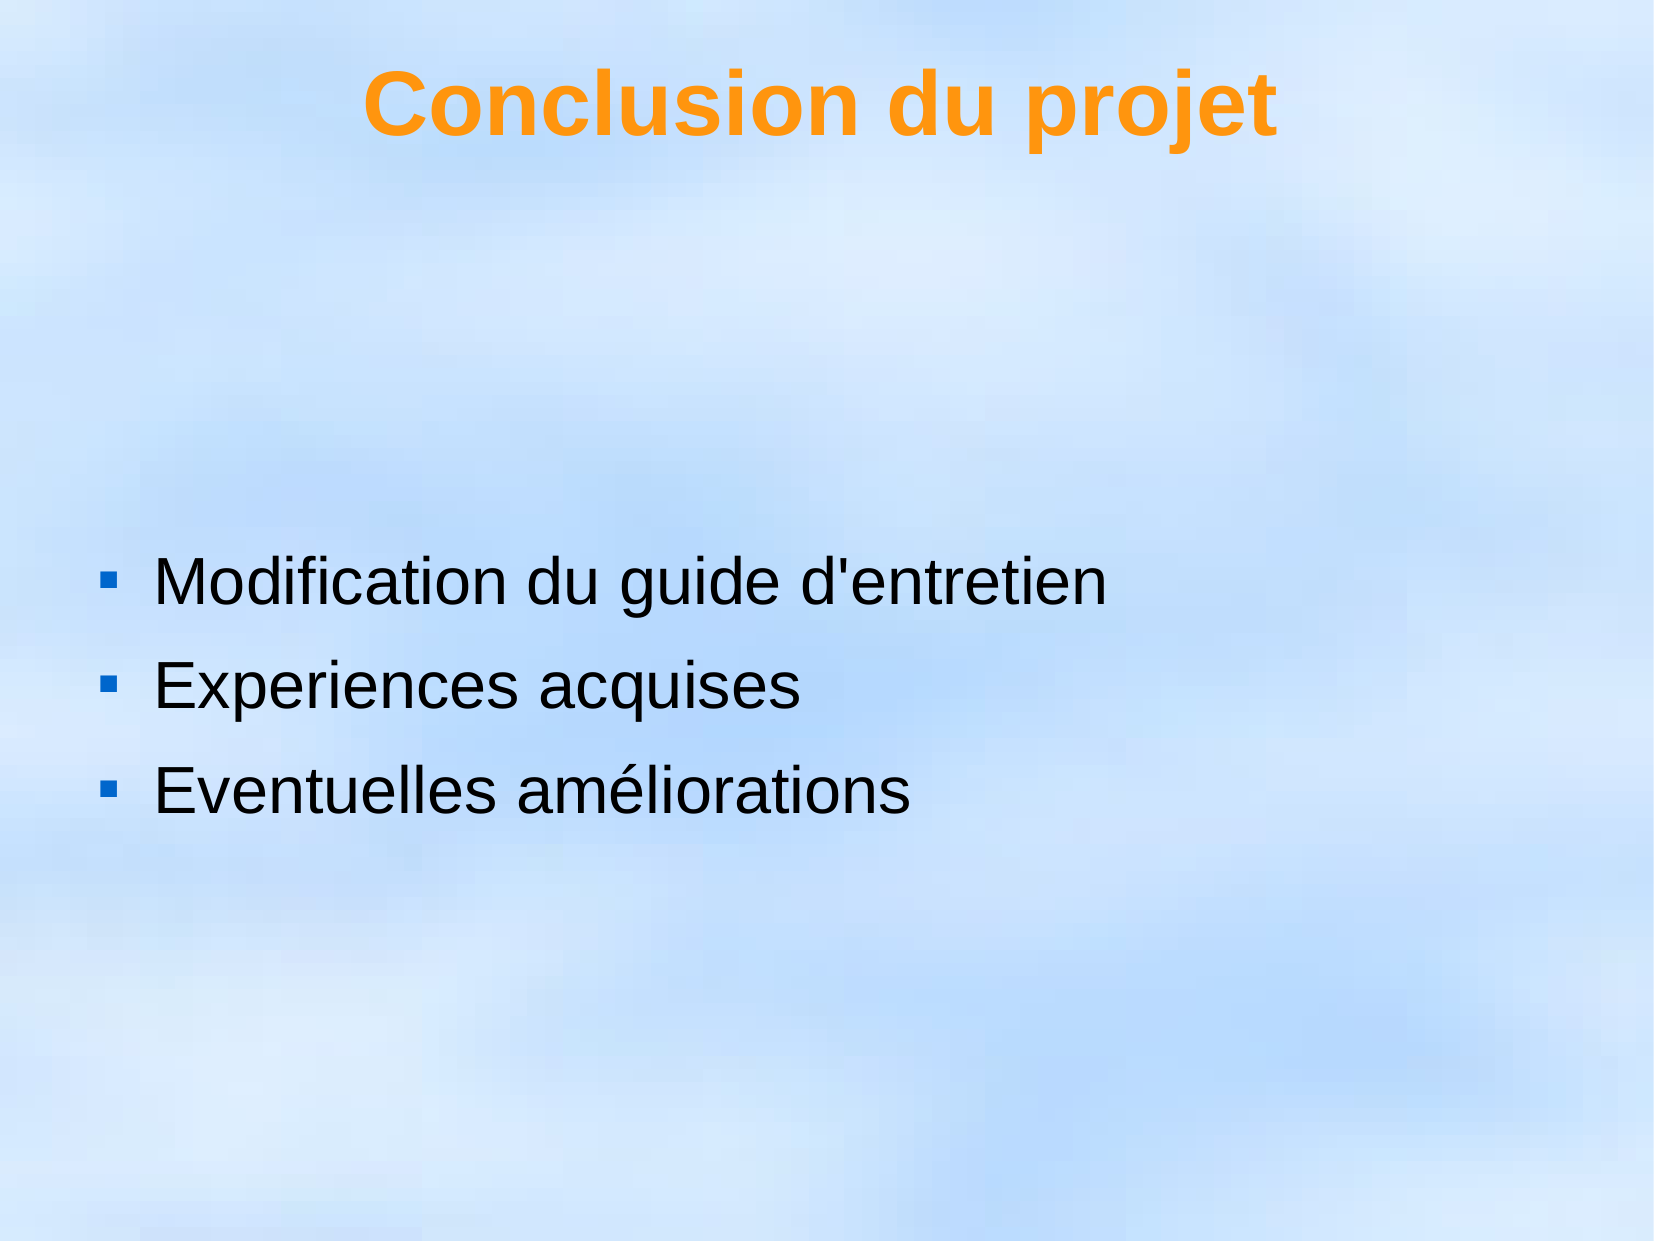

# Conclusion du projet
Modification du guide d'entretien
Experiences acquises
Eventuelles améliorations